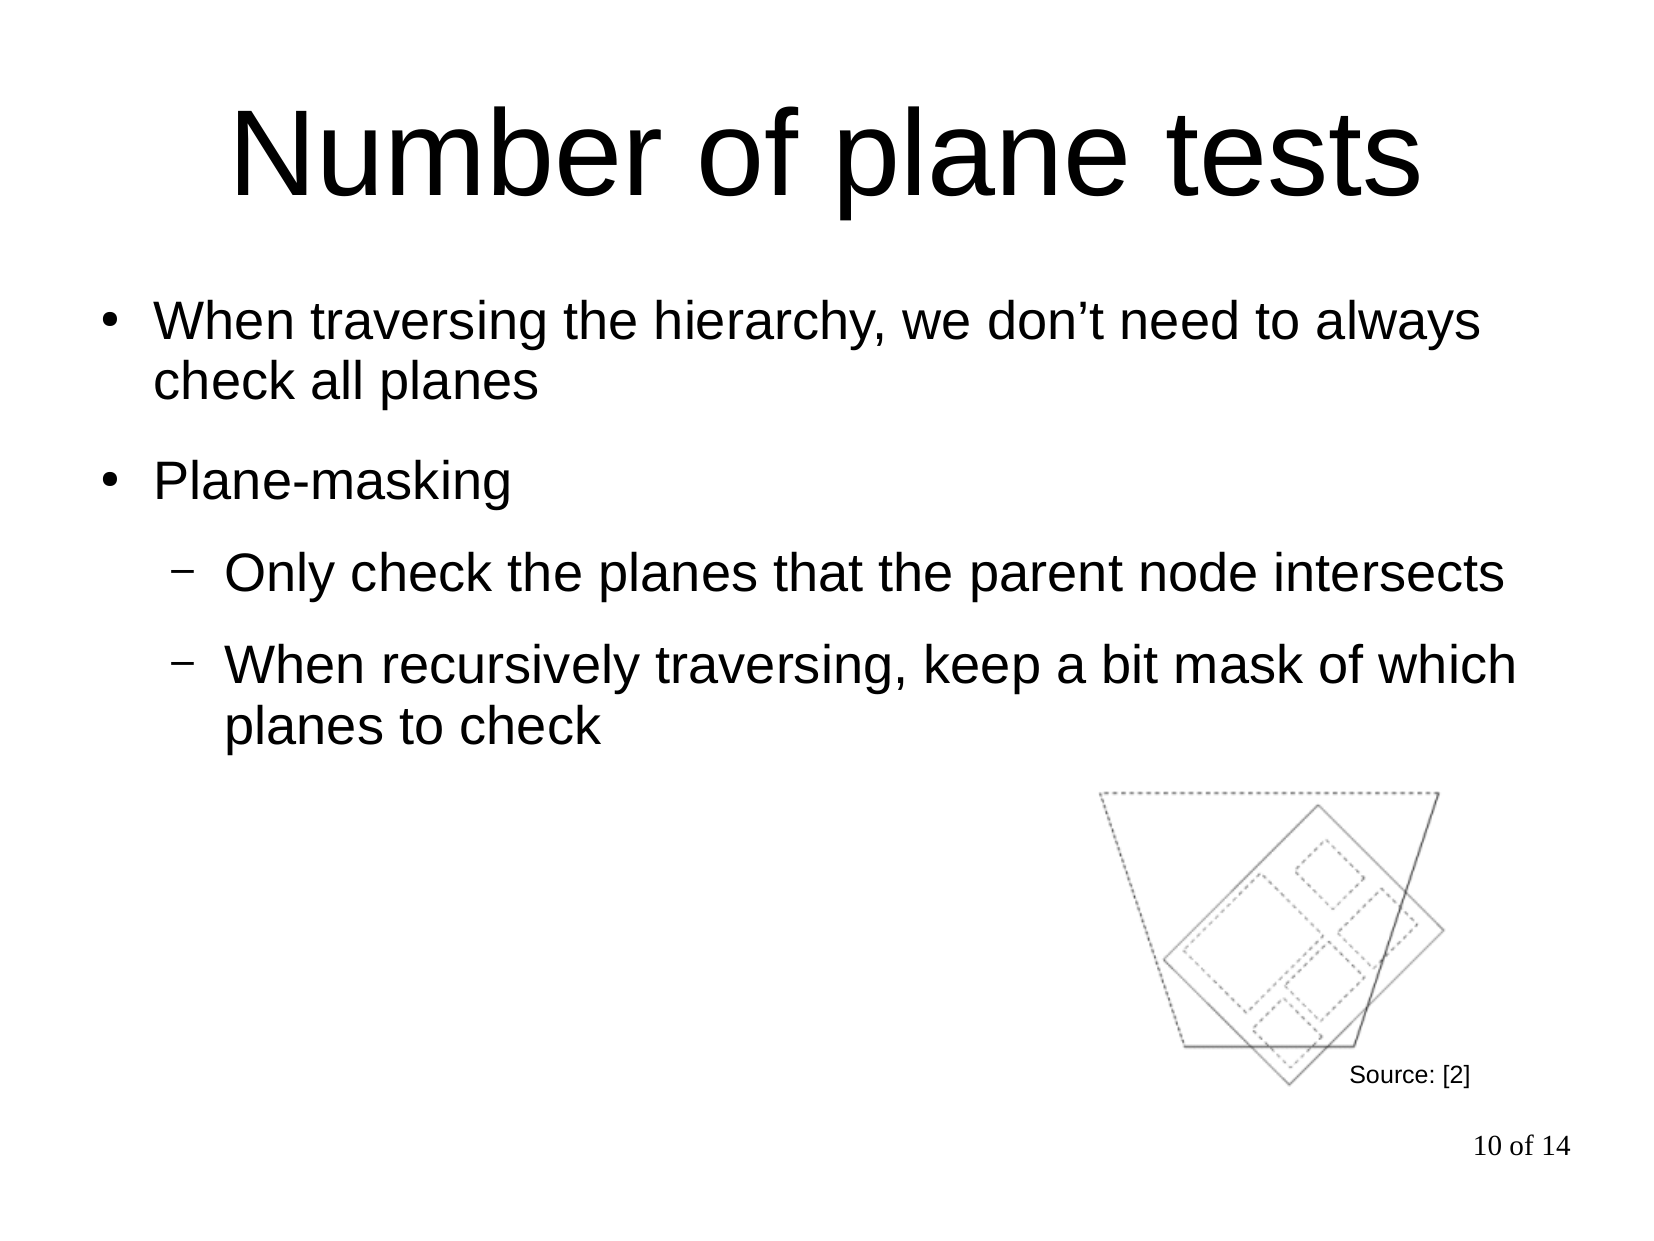

# Number of plane tests
When traversing the hierarchy, we don’t need to always check all planes
Plane-masking
Only check the planes that the parent node intersects
When recursively traversing, keep a bit mask of which planes to check
Source: [2]
10